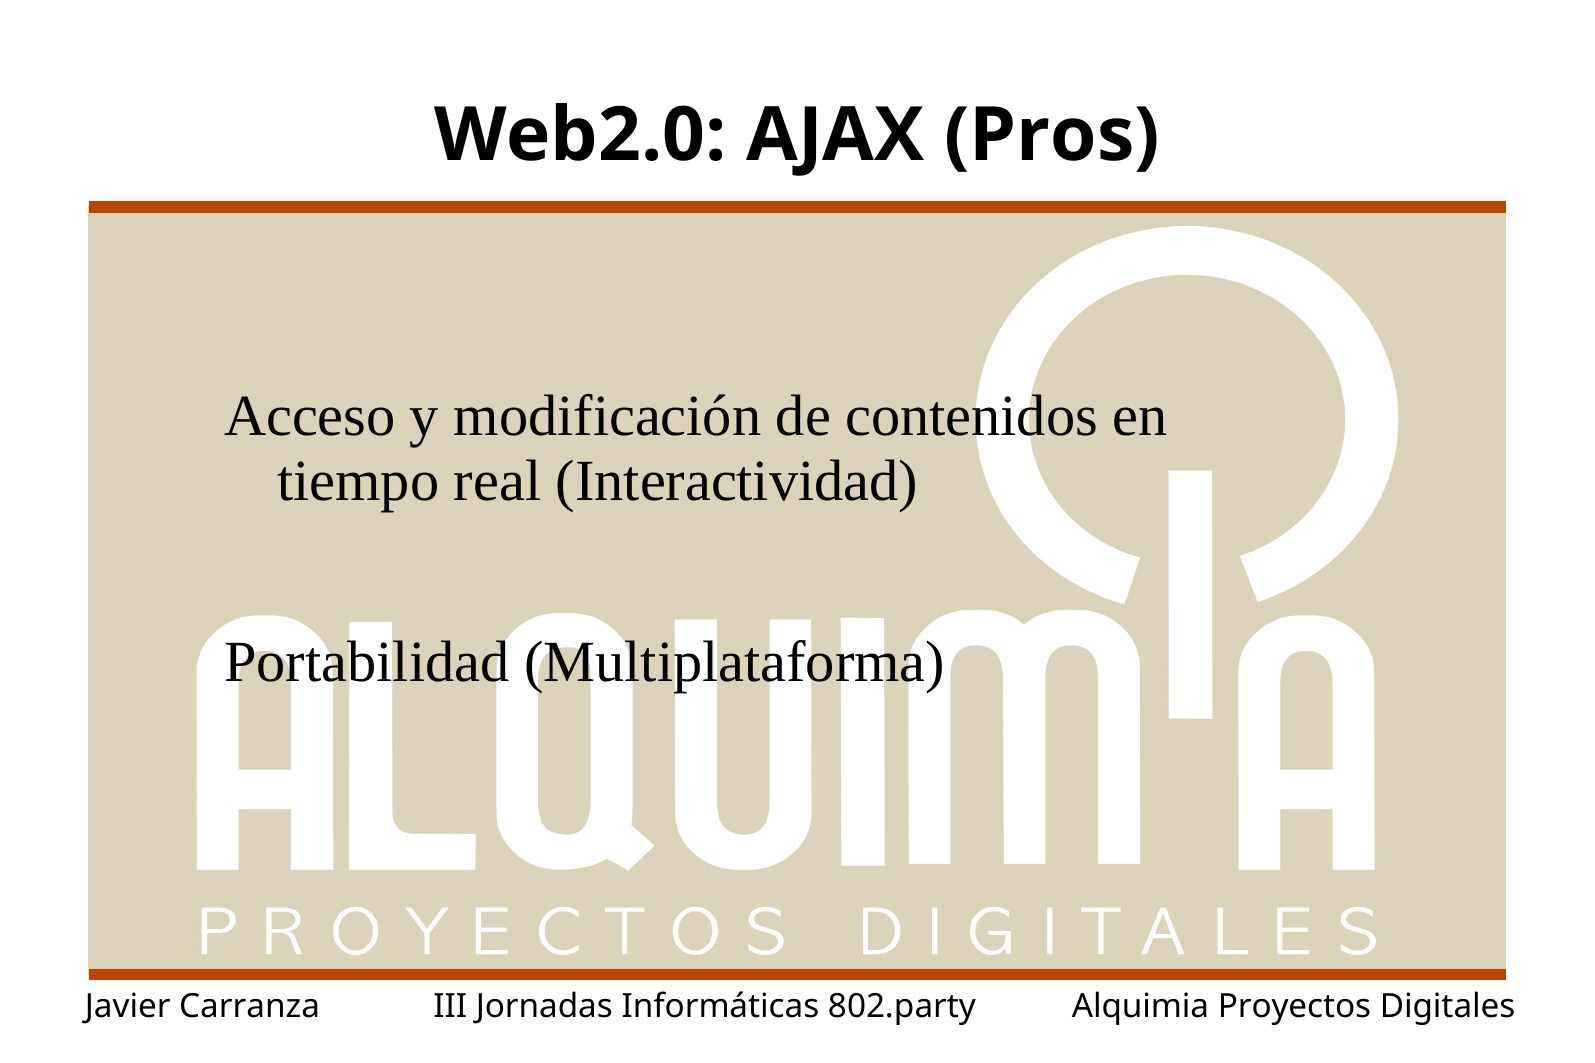

# Web2.0: AJAX (Pros)
Acceso y modificación de contenidos en tiempo real (Interactividad)
Portabilidad (Multiplataforma)
 Javier Carranza III Jornadas Informáticas 802.party Alquimia Proyectos Digitales